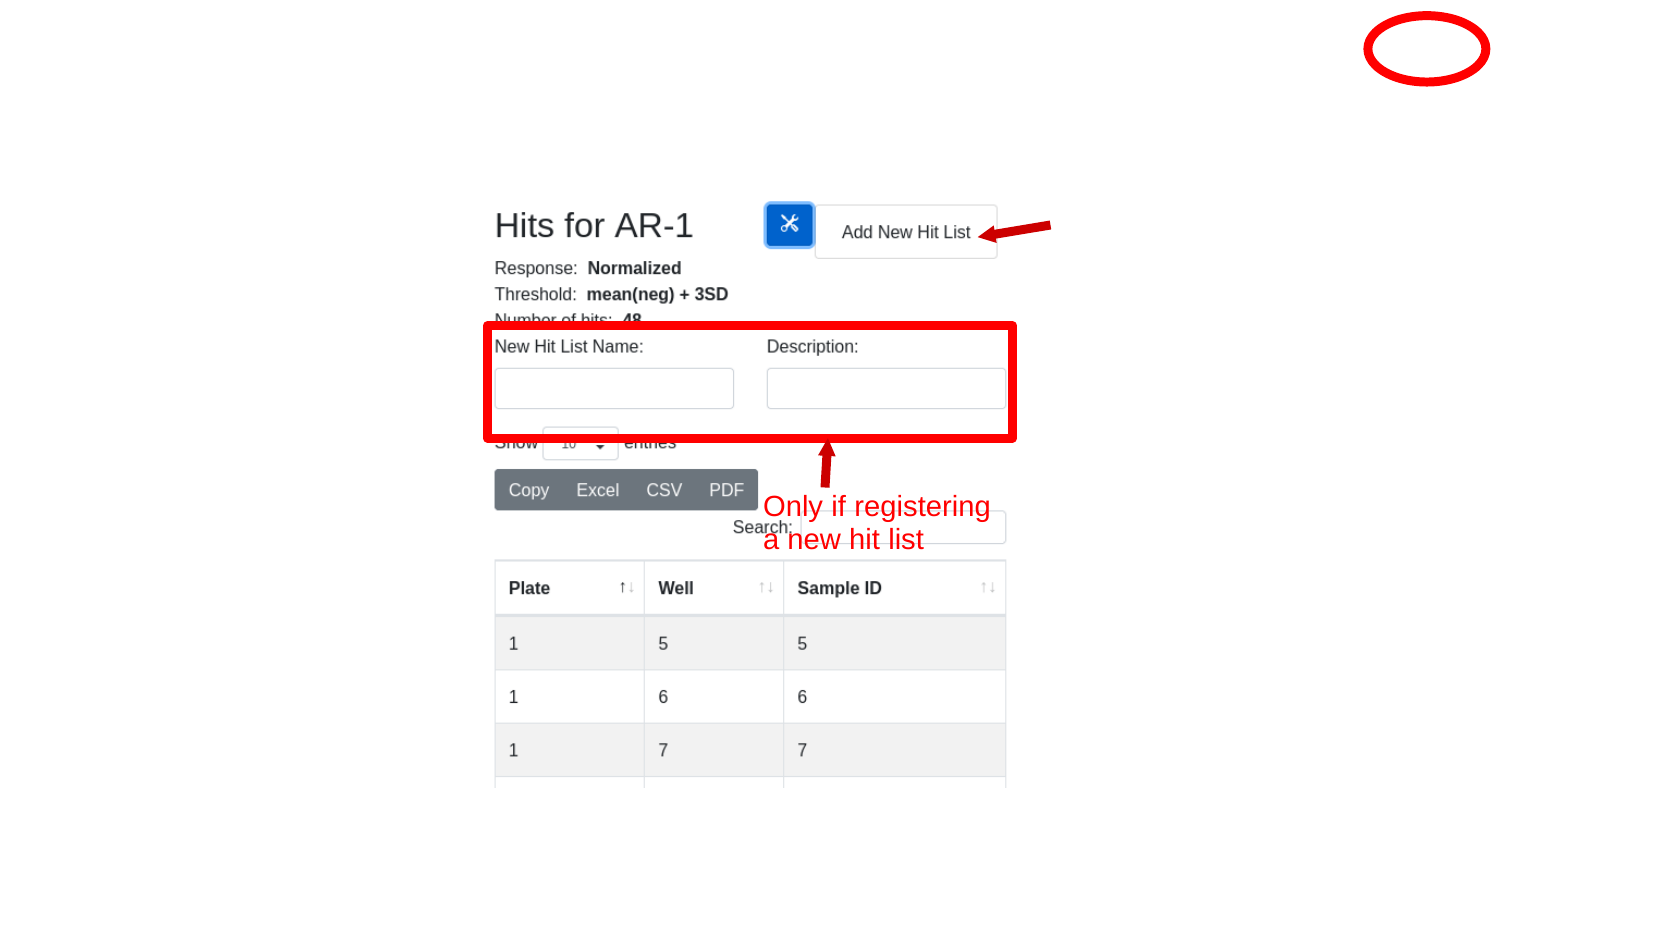

Only if registering
a new hit list